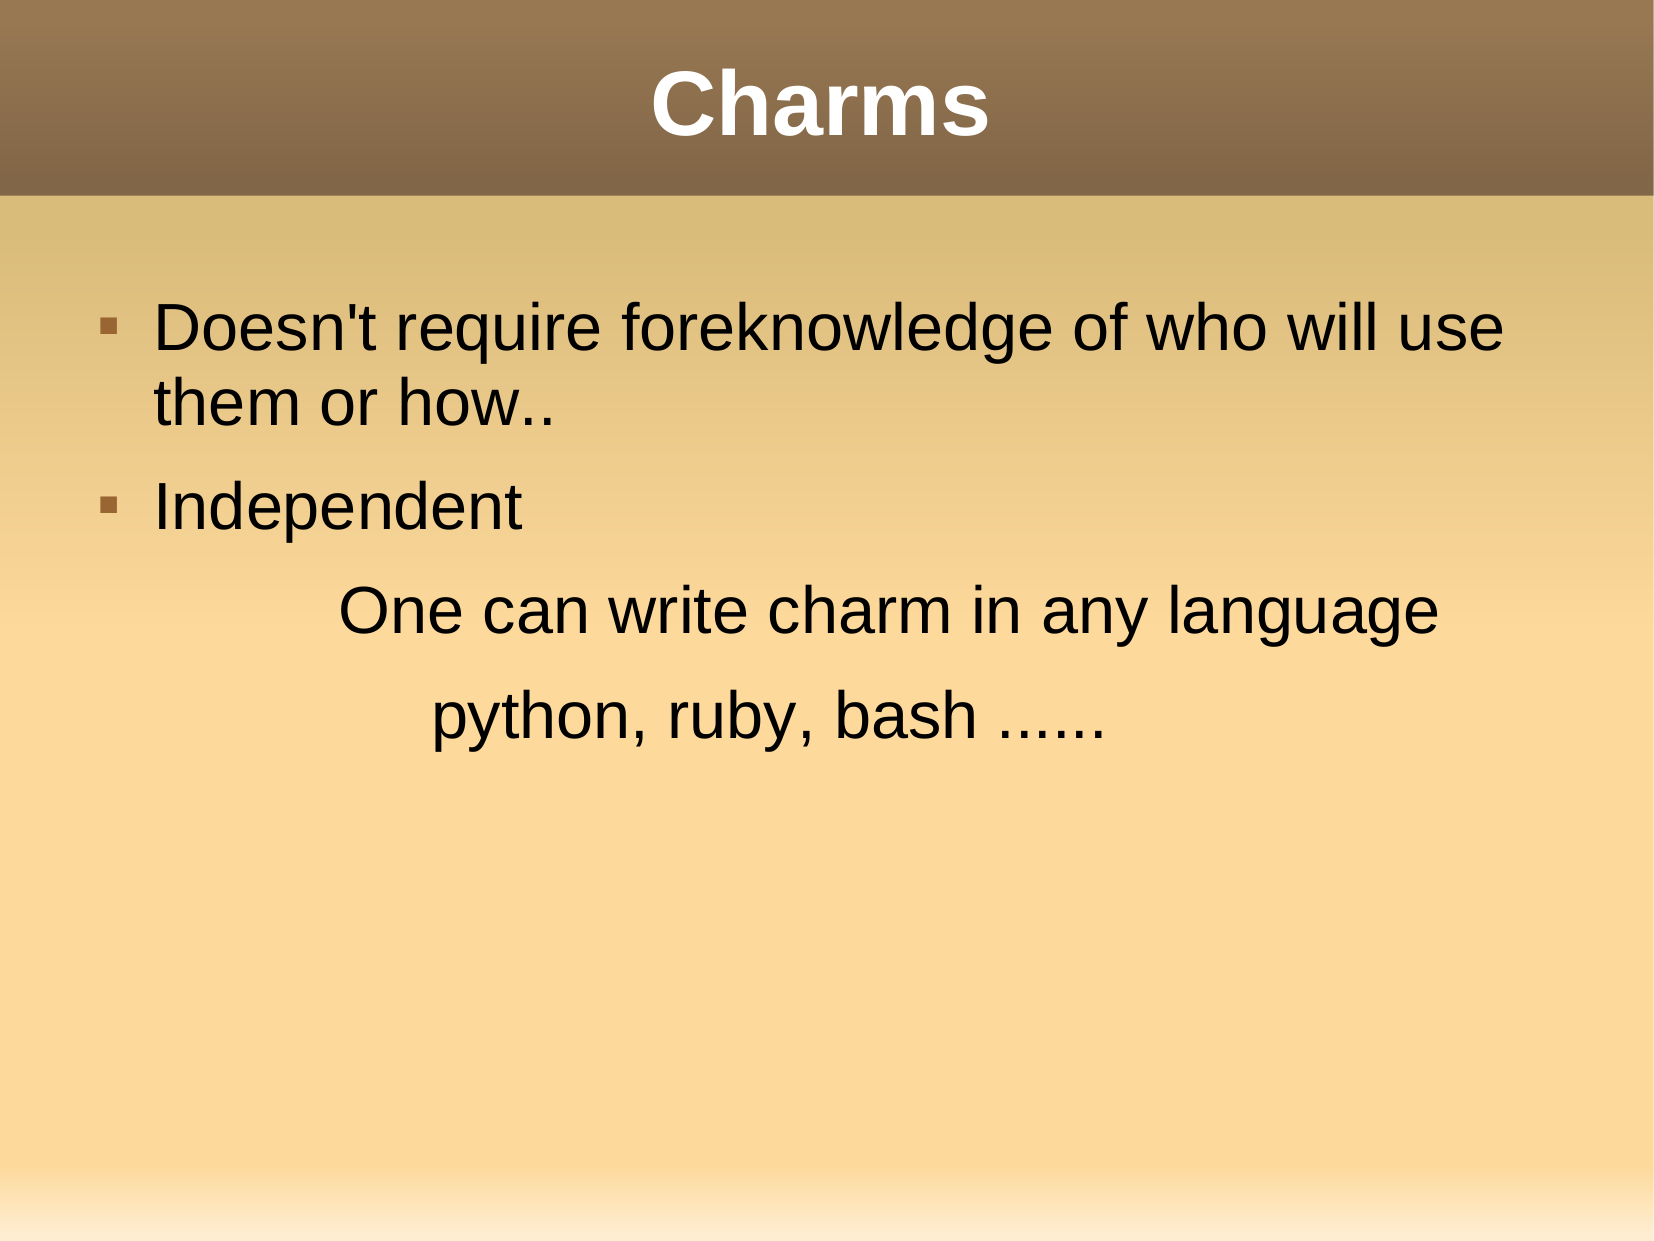

# Charms
Doesn't require foreknowledge of who will use them or how..
Independent
 One can write charm in any language
 python, ruby, bash ......